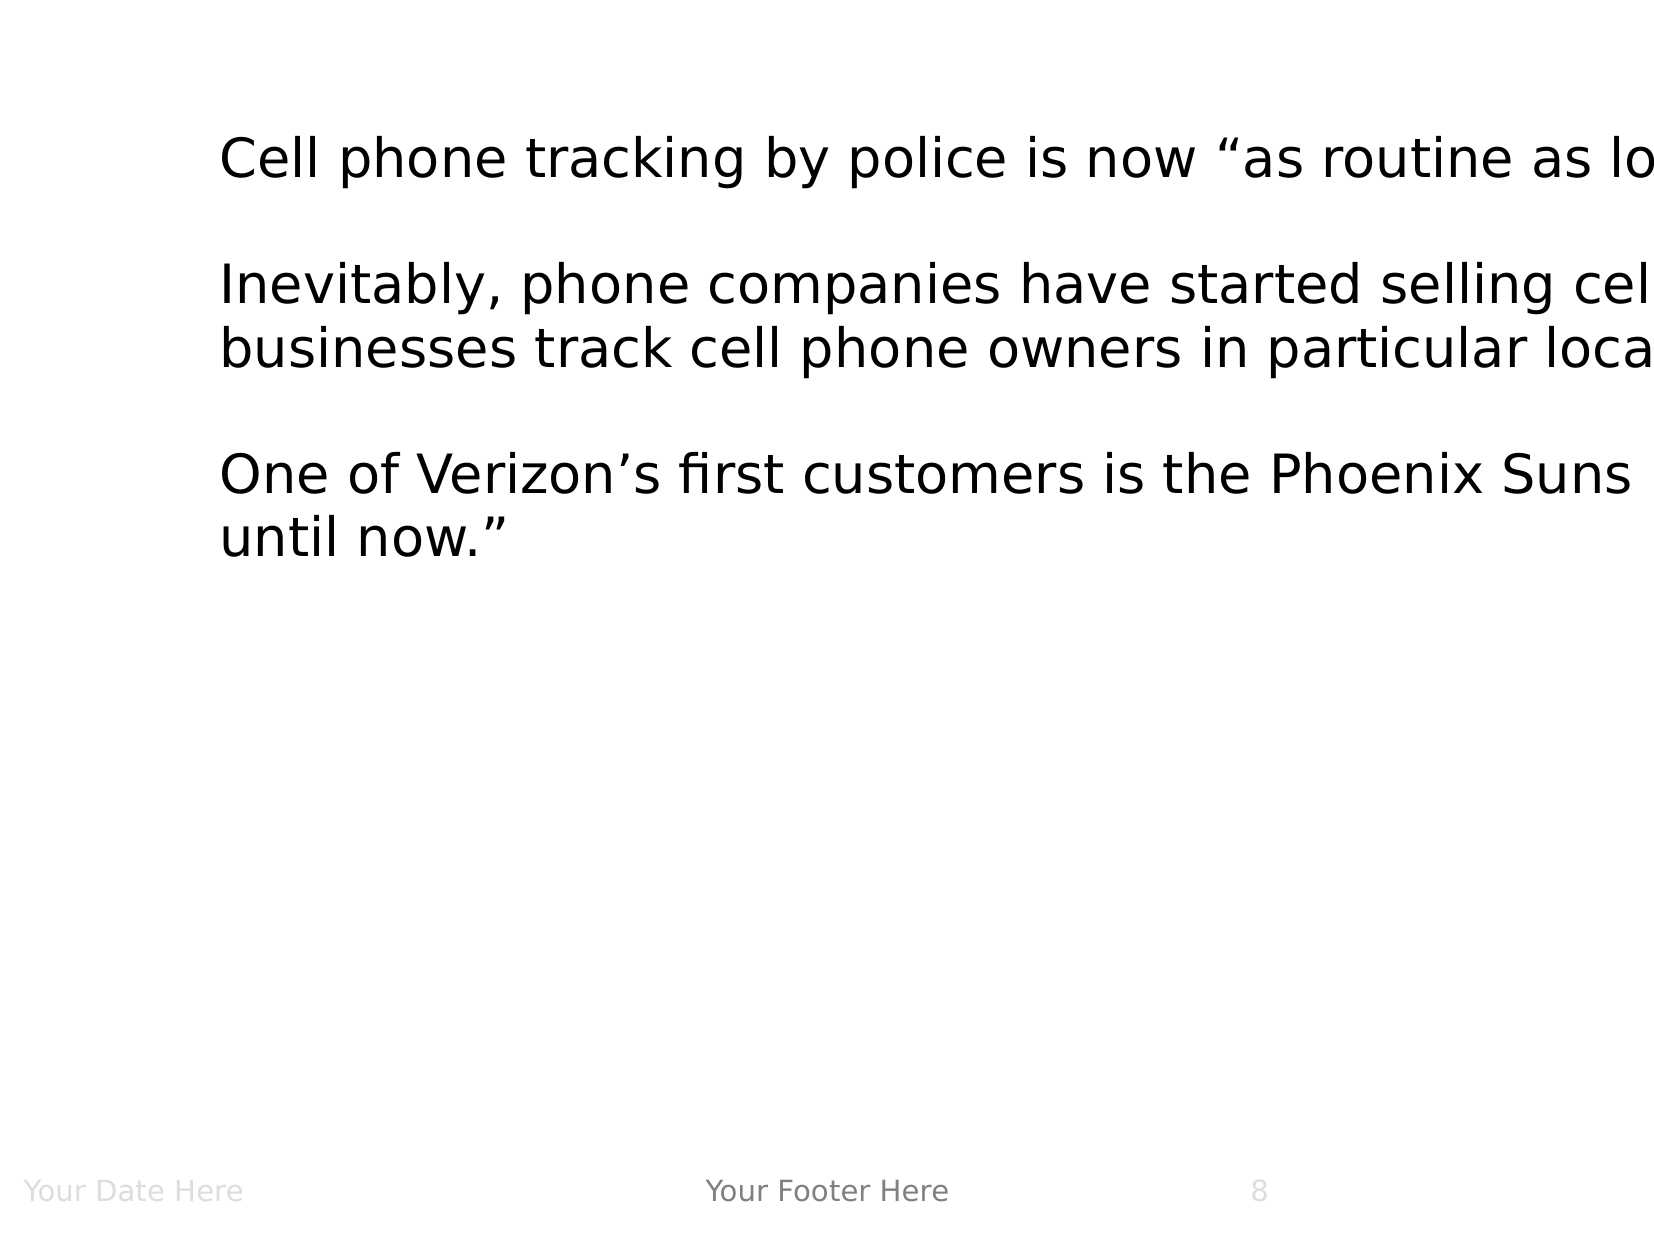

Cell phone tracking by police is now “as routine as looking for fingerprint evidence or DNA evidence.”
Inevitably, phone companies have started selling cell phone location data to a wider audience than just police. In 2013, Verizon said it would sell a new product called Precision market Insights that would let businesses track cell phone owners in particular locations.
One of Verizon’s first customers is the Phoenix Suns basketball team, which wants to know where its fans live. A team representative said, “This is information that everyone has wanted that hasn’t been available until now.”
Your Date Here
Your Footer Here